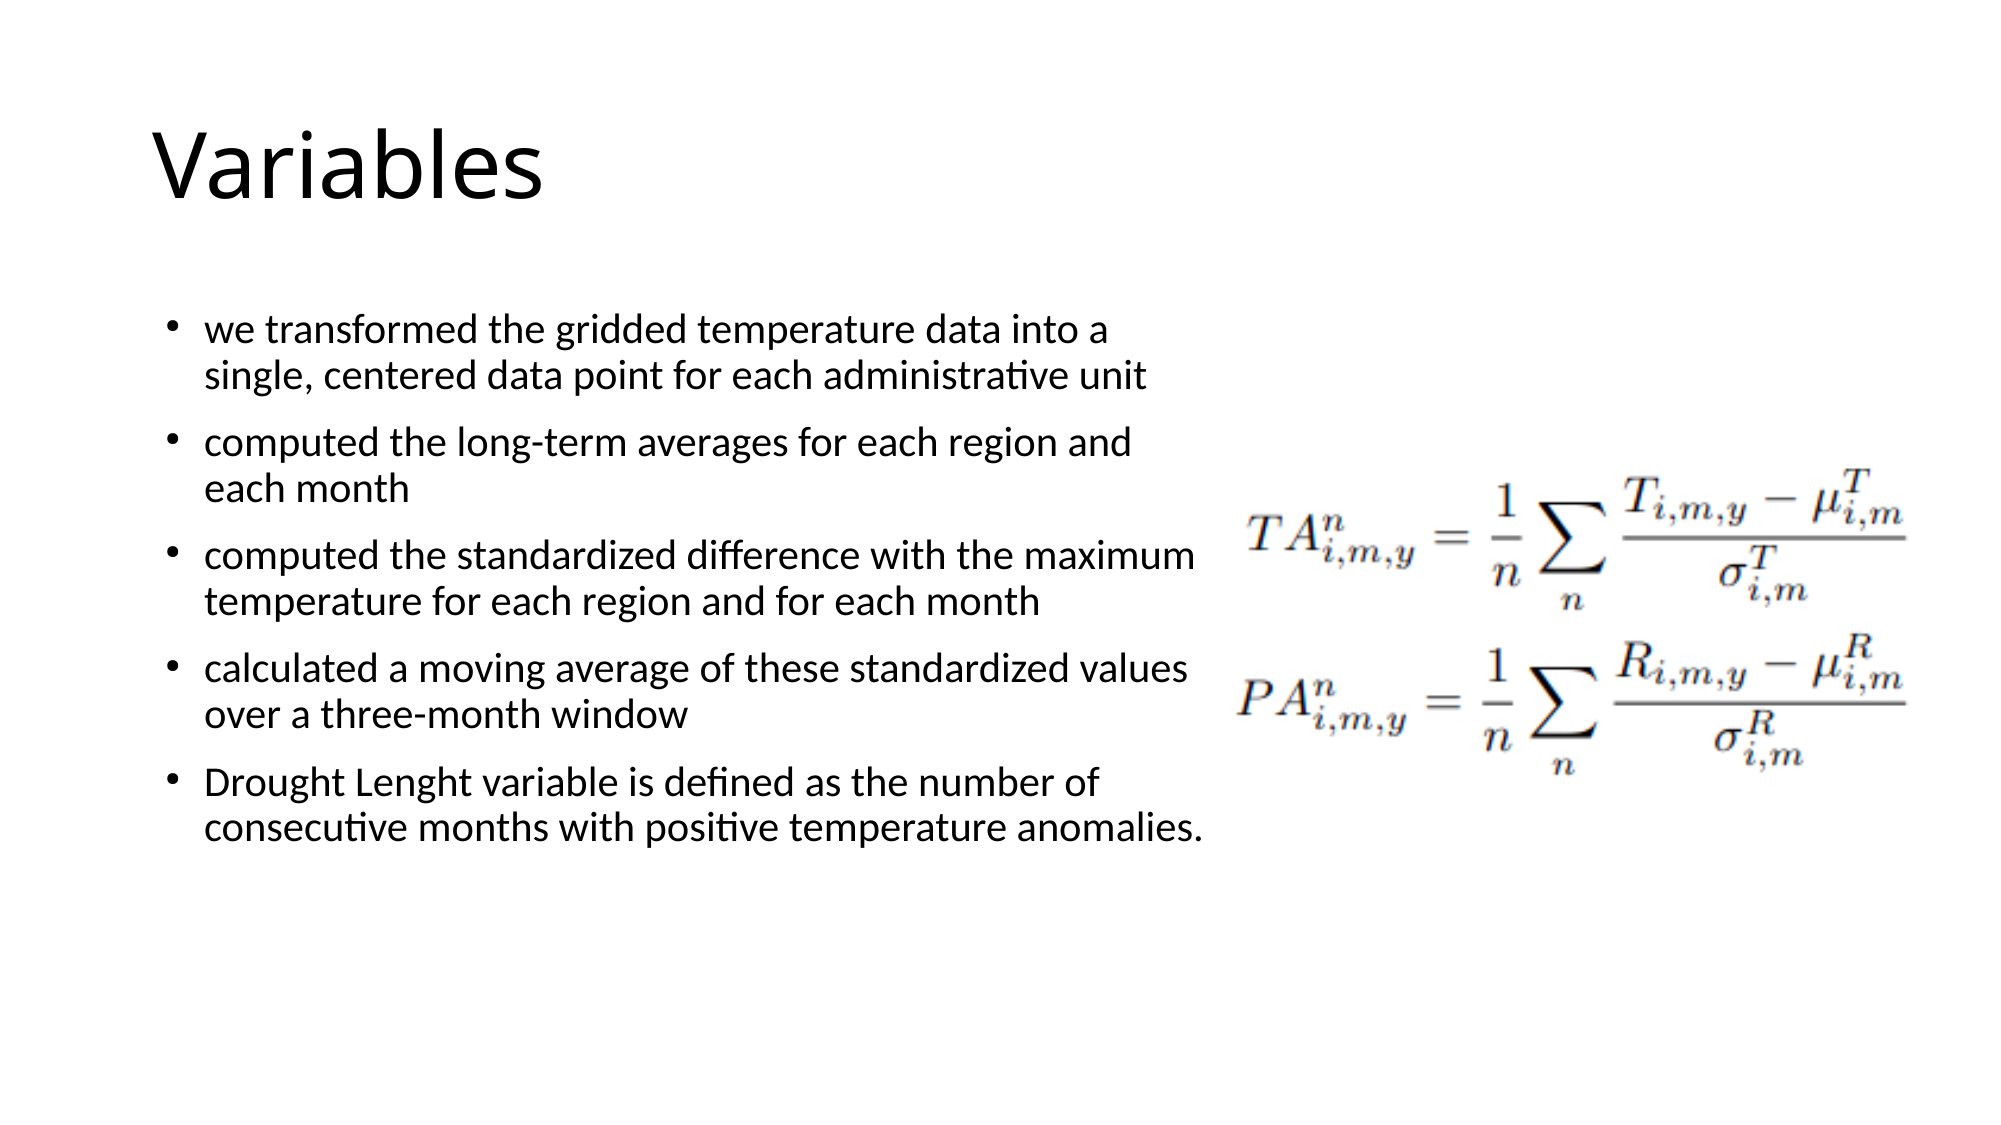

# Variables
we transformed the gridded temperature data into a single, centered data point for each administrative unit
computed the long-term averages for each region and each month
computed the standardized difference with the maximum temperature for each region and for each month
calculated a moving average of these standardized values over a three-month window
Drought Lenght variable is defined as the number of consecutive months with positive temperature anomalies.